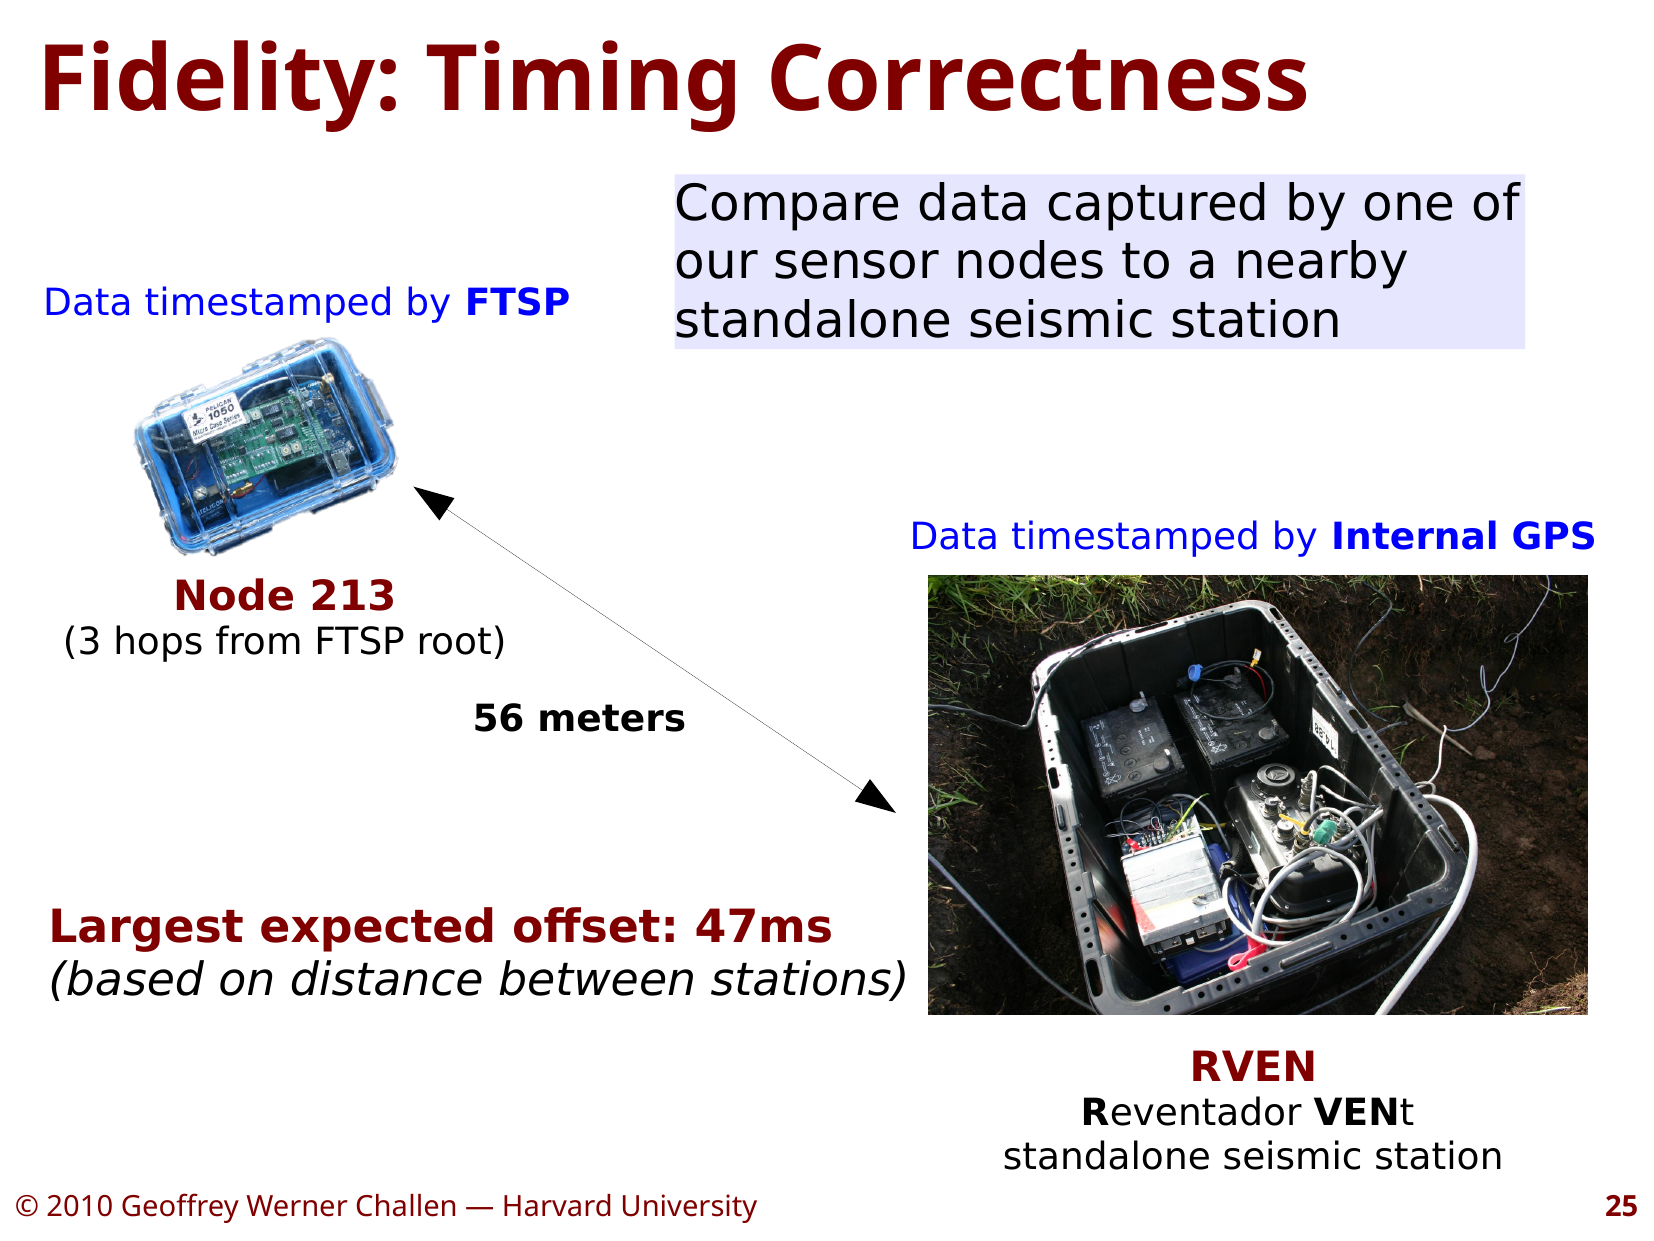

# Fidelity: Timing Correctness
Compare data captured by one of our sensor nodes to a nearby standalone seismic station
Data timestamped by FTSP
Data timestamped by Internal GPS
Node 213
(3 hops from FTSP root)
56 meters
Largest expected offset: 47ms
(based on distance between stations)
RVEN
Reventador VENt
standalone seismic station
25